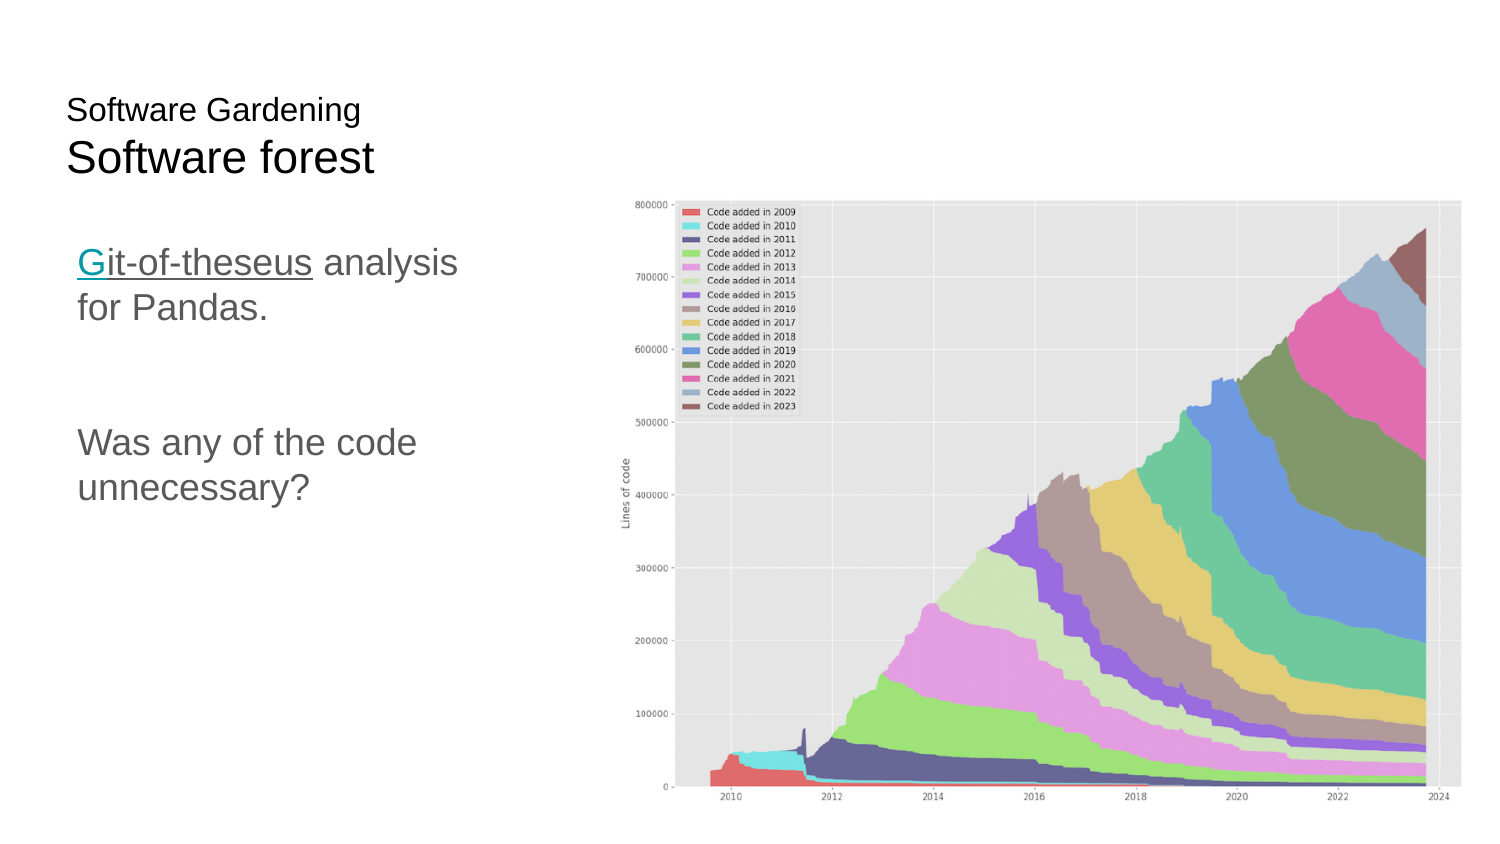

Software Gardening
Software forest
Git-of-theseus analysis
for Pandas.
Was any of the code unnecessary?